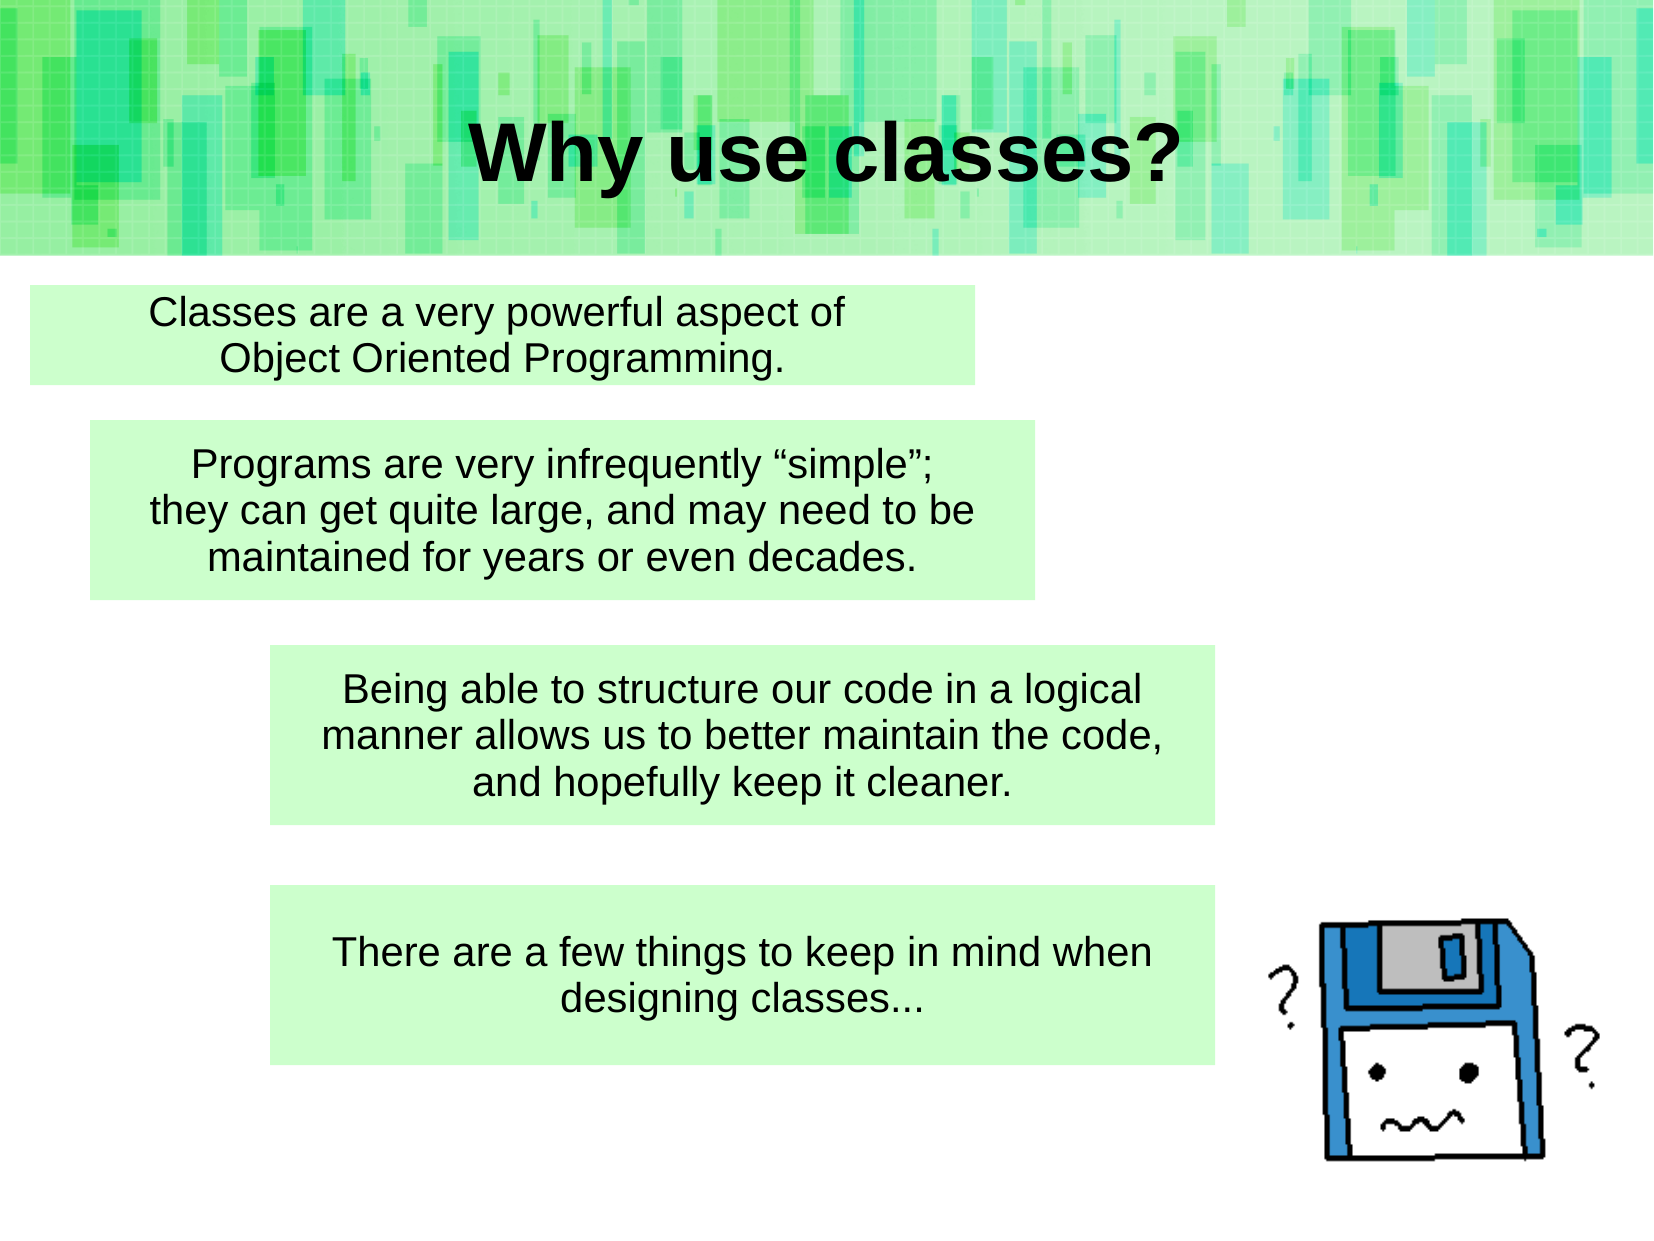

# Why use classes?
Classes are a very powerful aspect of
Object Oriented Programming.
Programs are very infrequently “simple”;
they can get quite large, and may need to be maintained for years or even decades.
Being able to structure our code in a logical manner allows us to better maintain the code, and hopefully keep it cleaner.
There are a few things to keep in mind when designing classes...